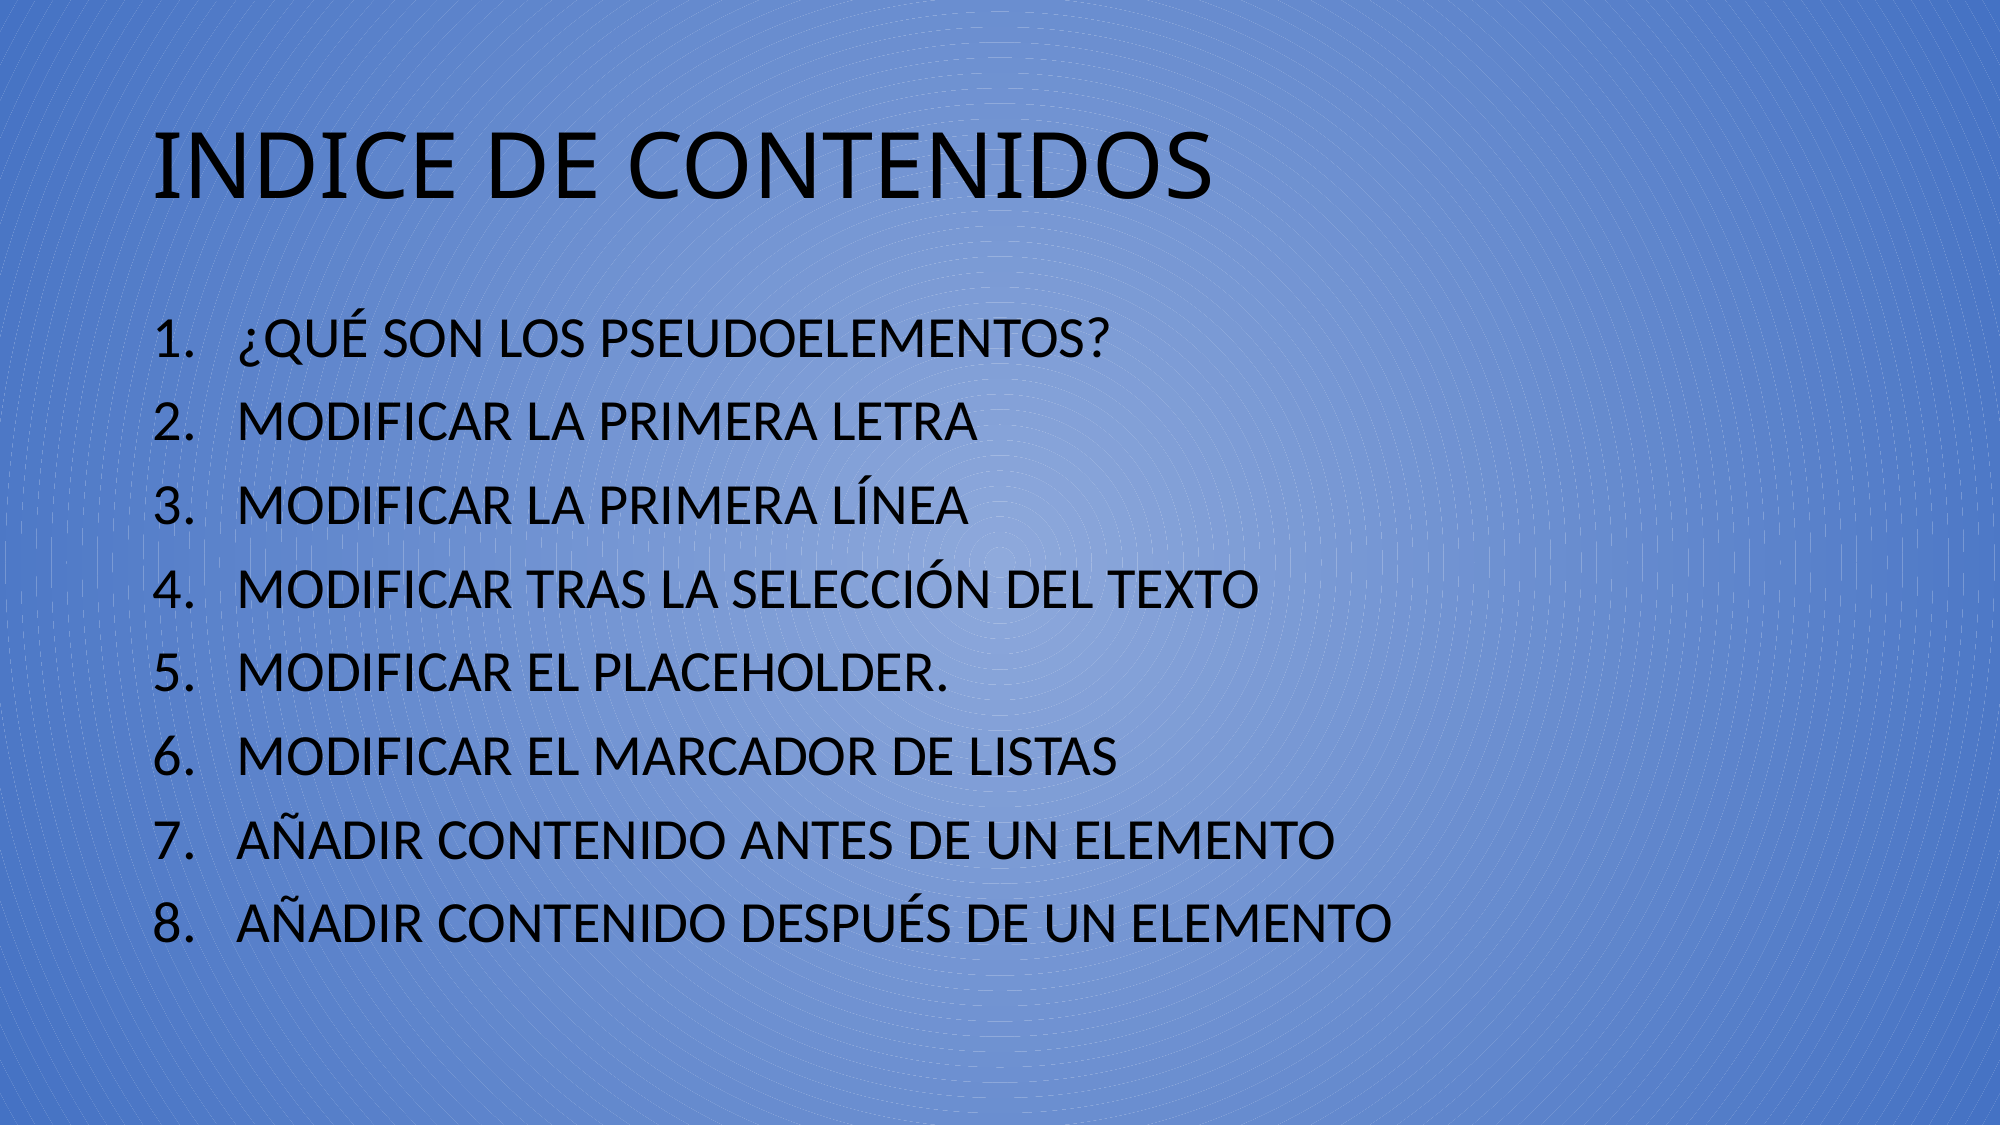

# INDICE DE CONTENIDOS
¿QUÉ SON LOS PSEUDOELEMENTOS?
MODIFICAR LA PRIMERA LETRA
MODIFICAR LA PRIMERA LÍNEA
MODIFICAR TRAS LA SELECCIÓN DEL TEXTO
MODIFICAR EL PLACEHOLDER.
MODIFICAR EL MARCADOR DE LISTAS
AÑADIR CONTENIDO ANTES DE UN ELEMENTO
AÑADIR CONTENIDO DESPUÉS DE UN ELEMENTO